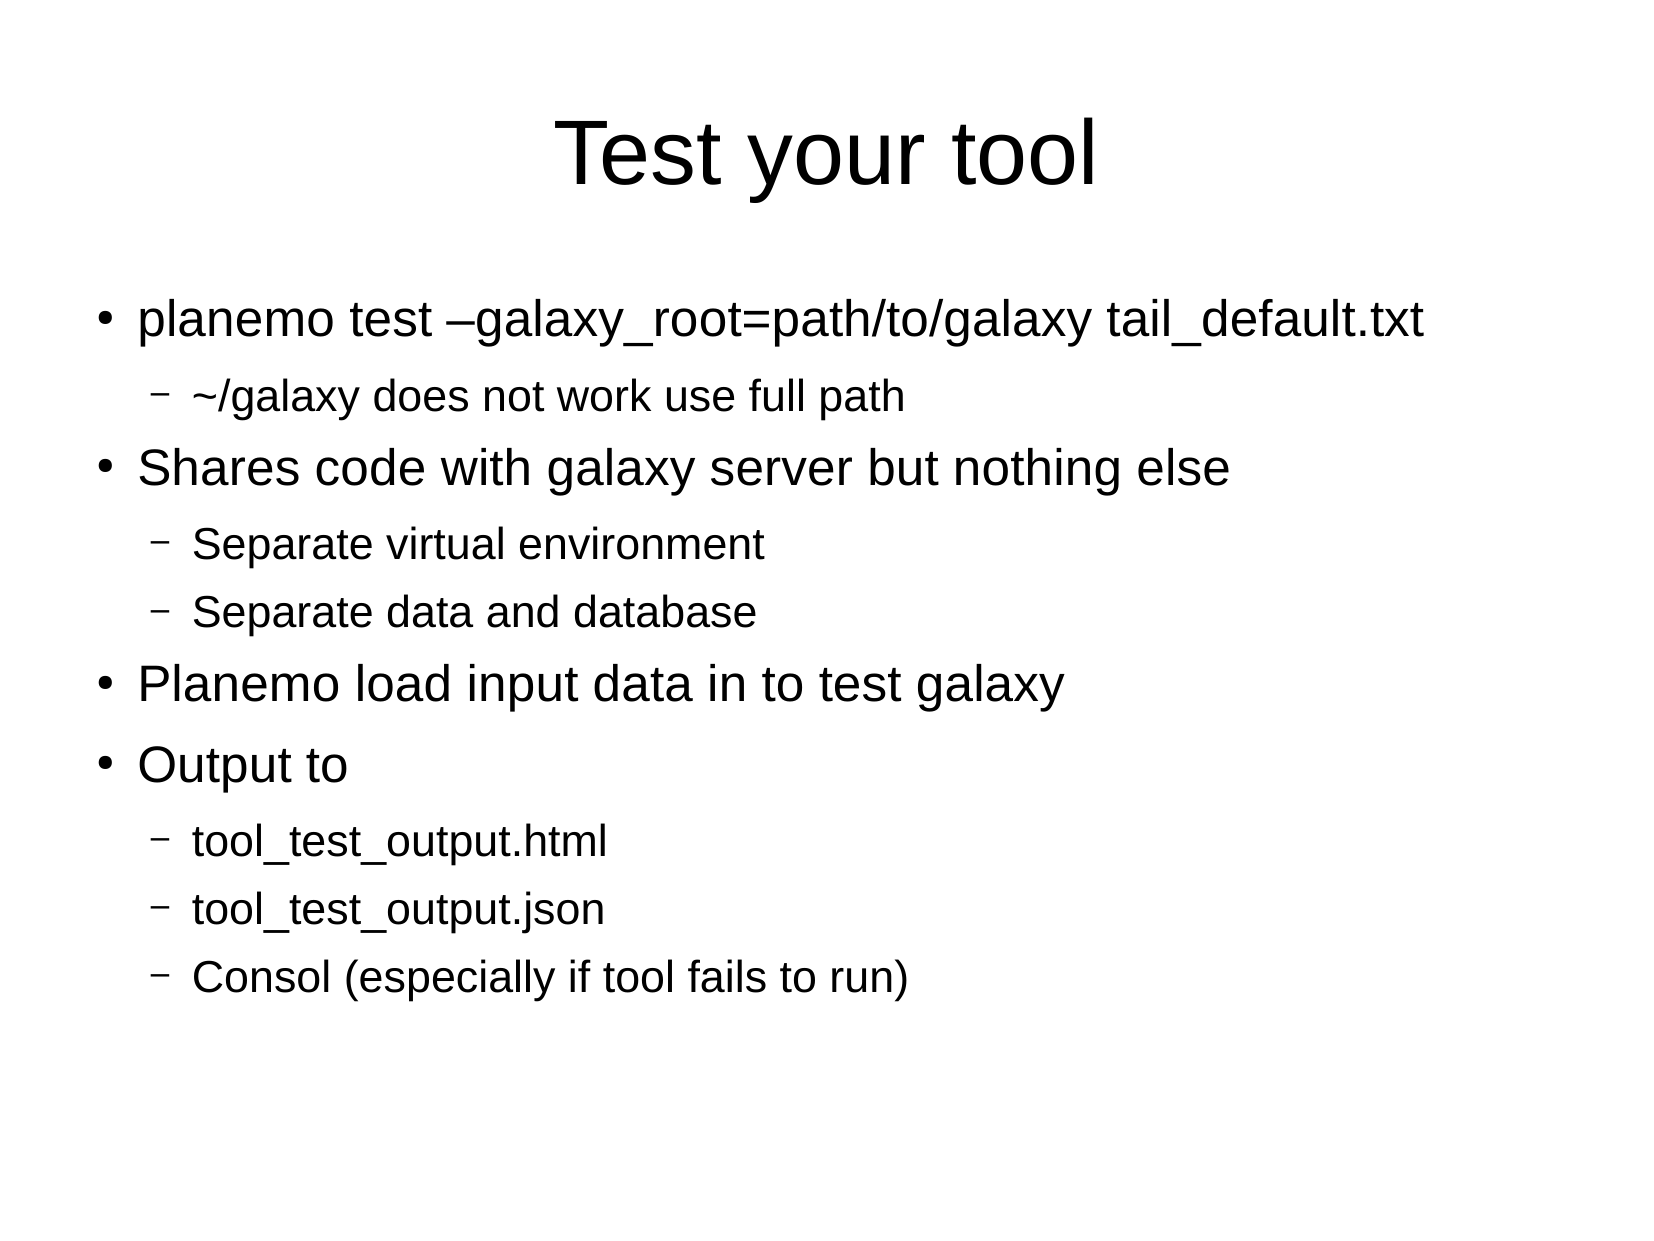

# Test your tool
planemo test –galaxy_root=path/to/galaxy tail_default.txt
~/galaxy does not work use full path
Shares code with galaxy server but nothing else
Separate virtual environment
Separate data and database
Planemo load input data in to test galaxy
Output to
tool_test_output.html
tool_test_output.json
Consol (especially if tool fails to run)